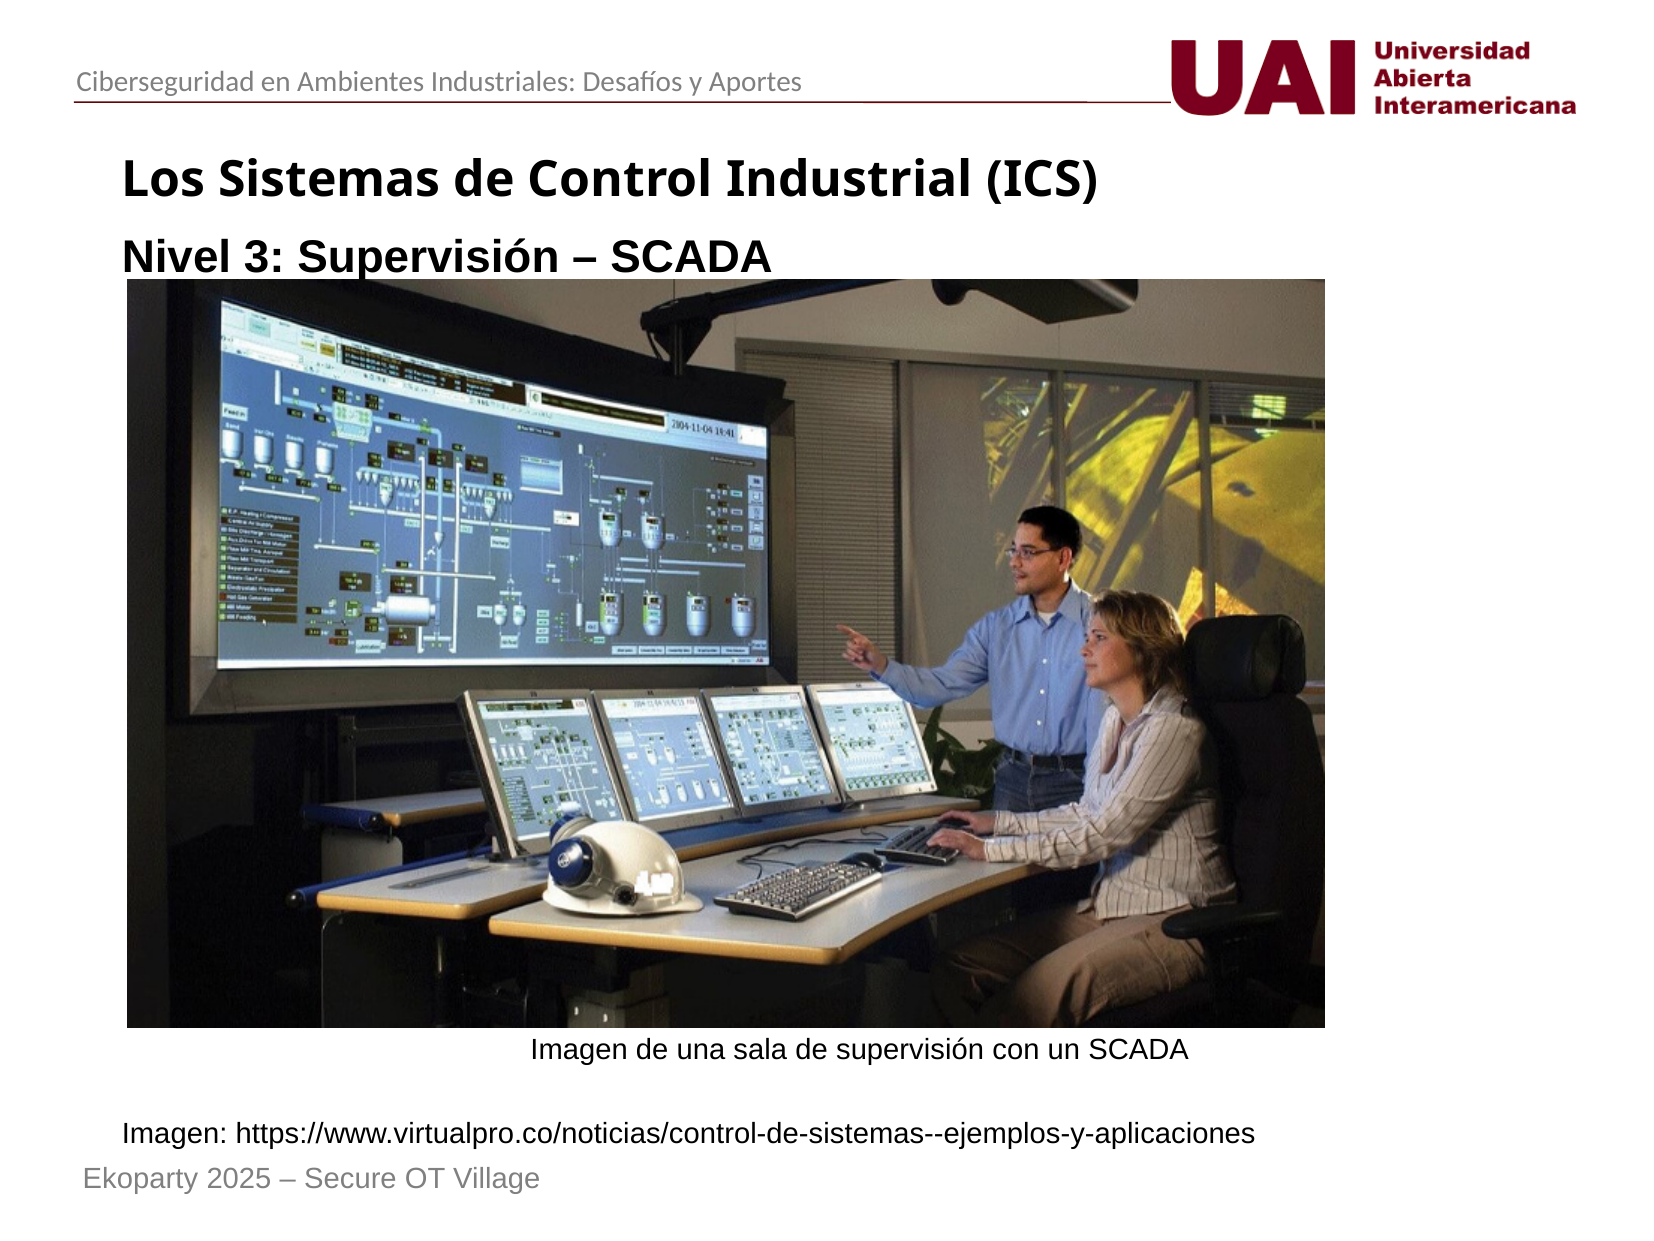

Los Sistemas de Control Industrial (ICS)
Nivel 3: Supervisión – SCADA
Imagen de una sala de supervisión con un SCADA
Imagen: https://www.virtualpro.co/noticias/control-de-sistemas--ejemplos-y-aplicaciones